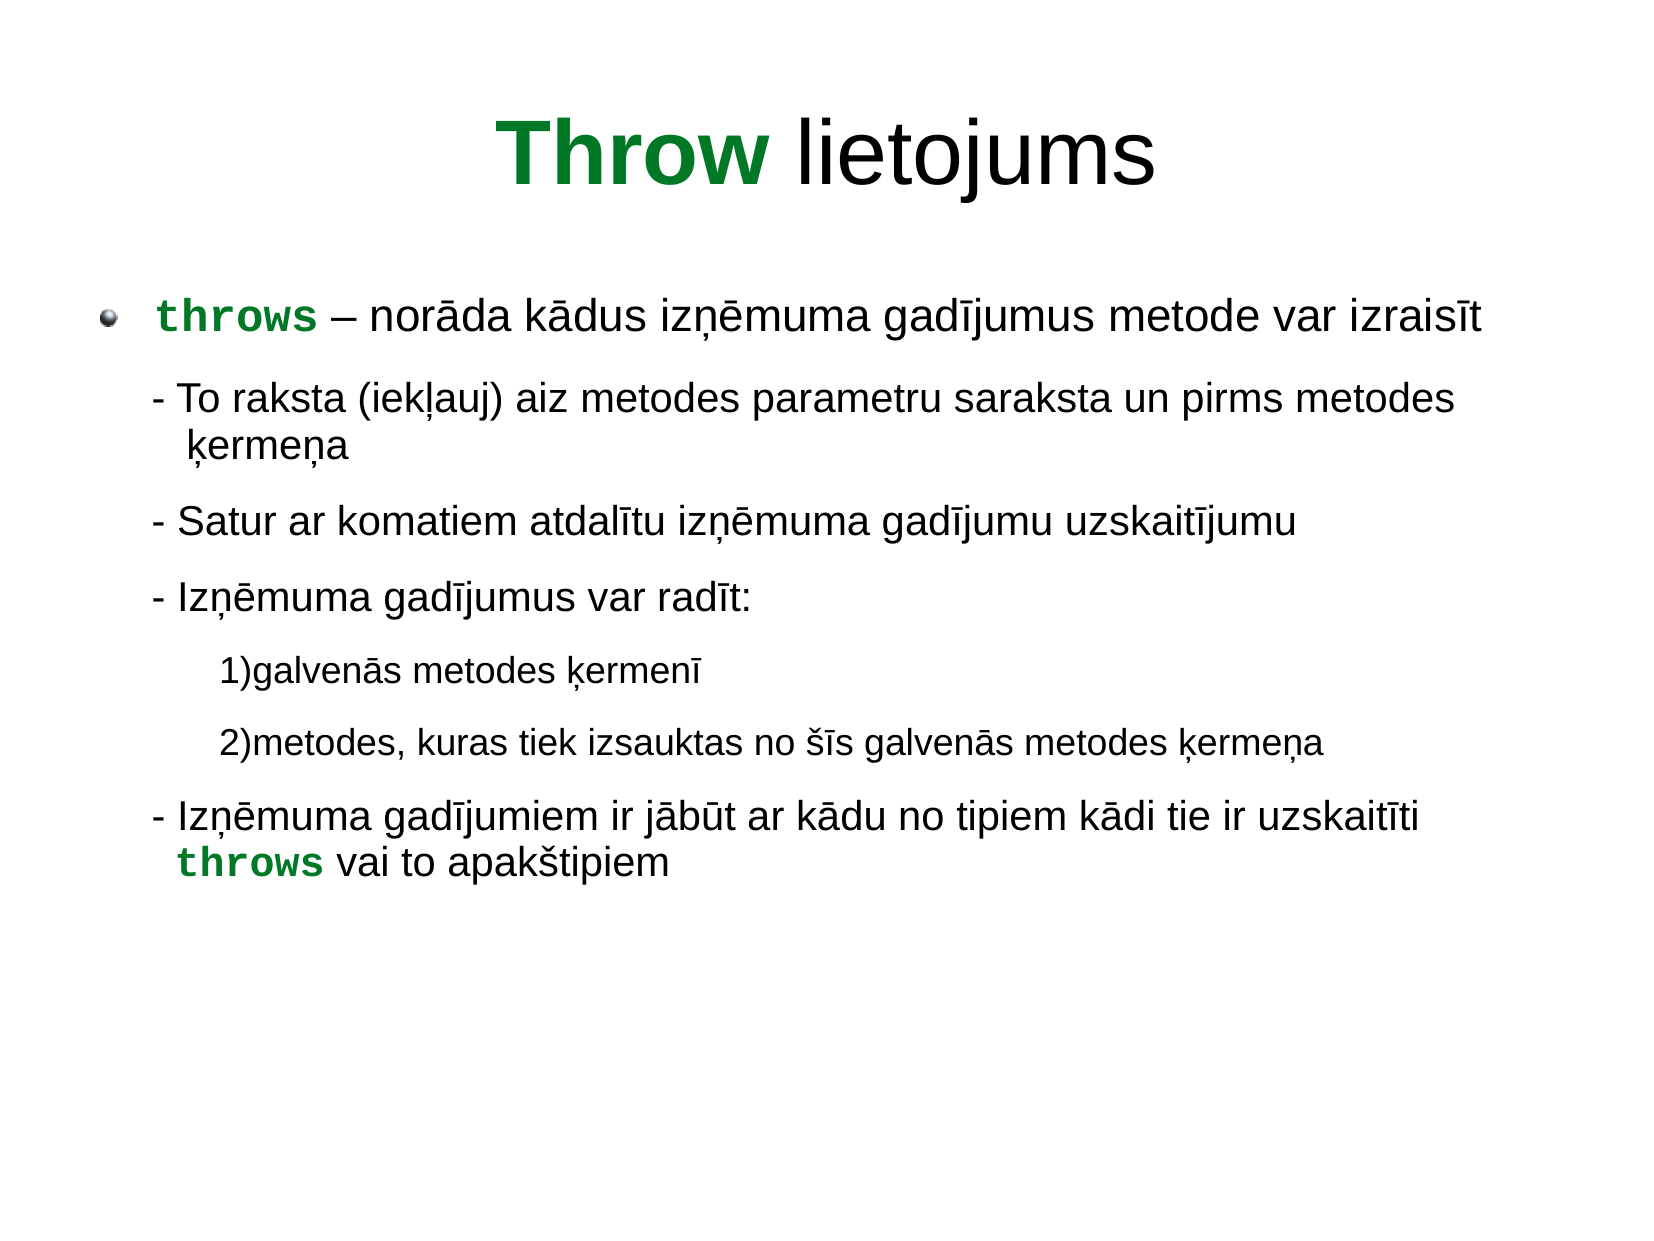

# Throw lietojums
throws – norāda kādus izņēmuma gadījumus metode var izraisīt
 - To raksta (iekļauj) aiz metodes parametru saraksta un pirms metodes ķermeņa
 - Satur ar komatiem atdalītu izņēmuma gadījumu uzskaitījumu
 - Izņēmuma gadījumus var radīt:
 1)galvenās metodes ķermenī
 2)metodes, kuras tiek izsauktas no šīs galvenās metodes ķermeņa
 - Izņēmuma gadījumiem ir jābūt ar kādu no tipiem kādi tie ir uzskaitīti throws vai to apakštipiem